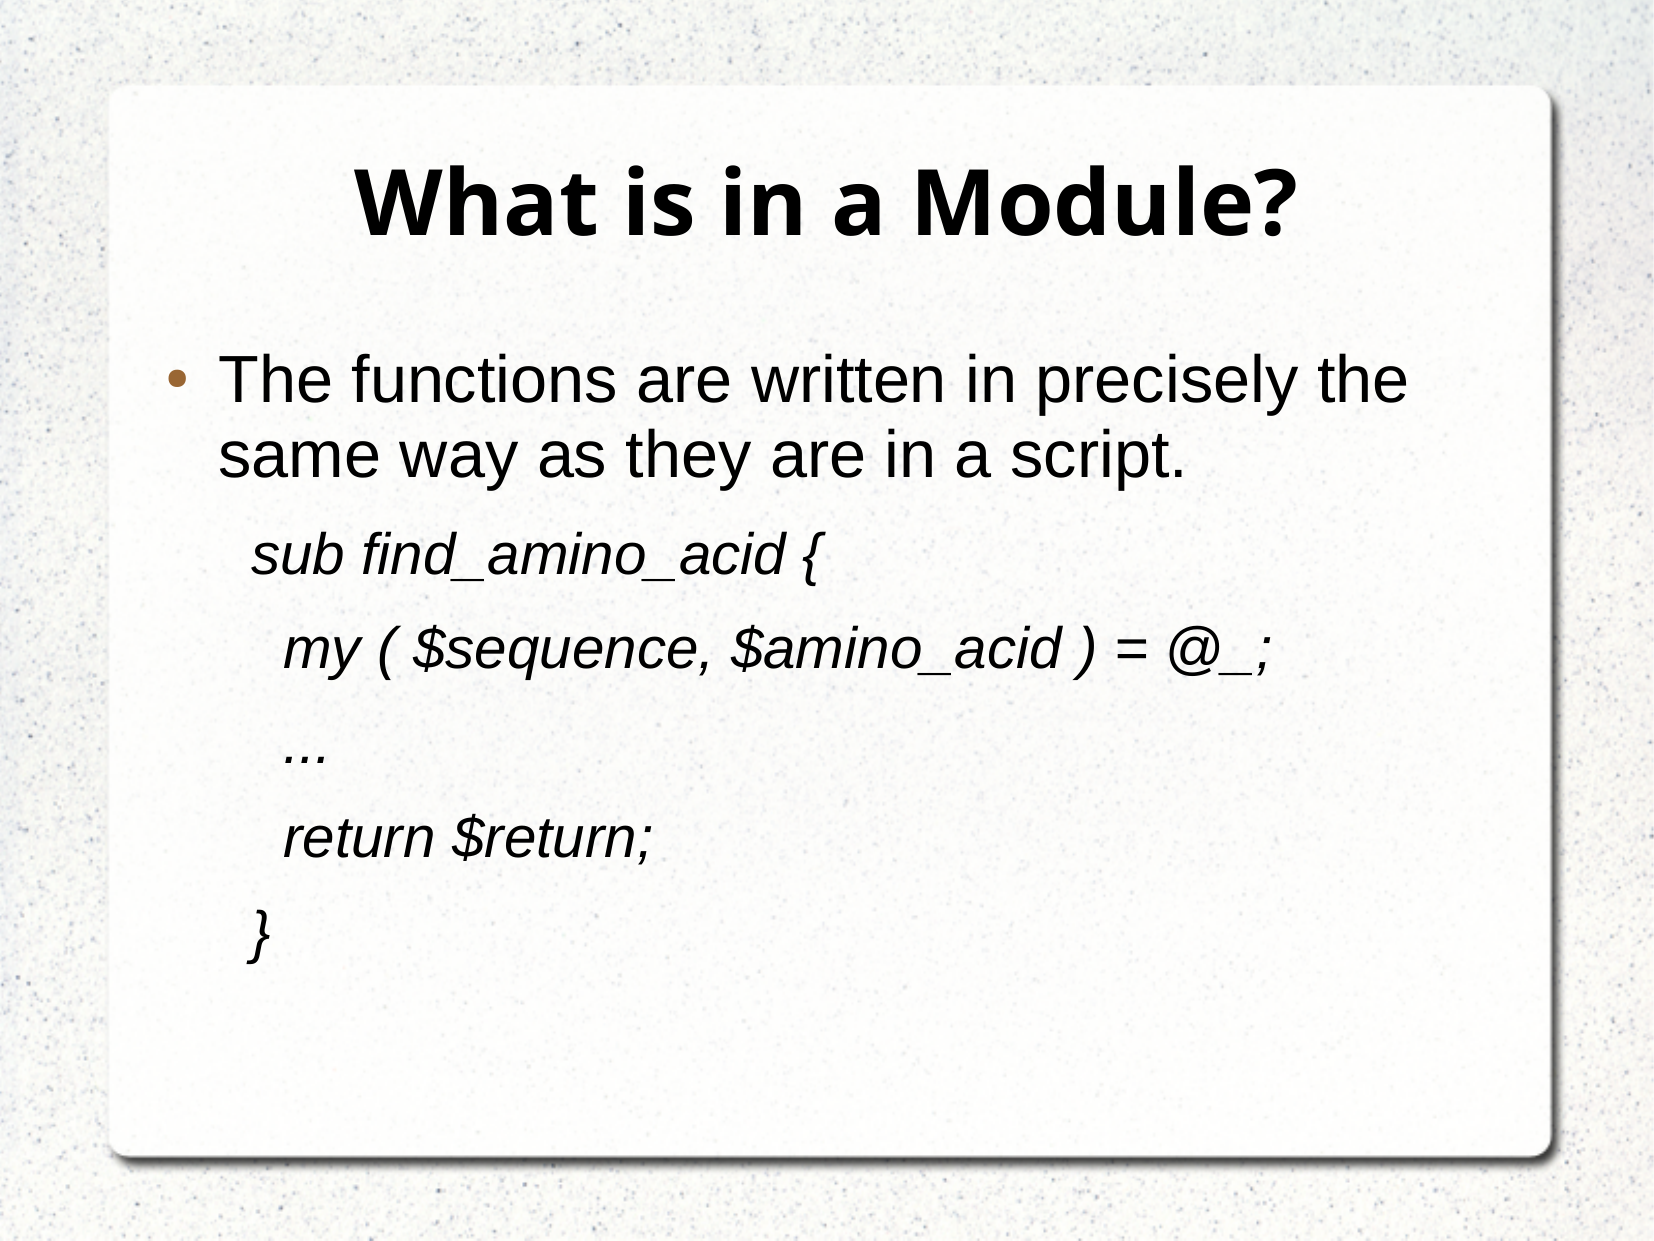

# What is in a Module?
The functions are written in precisely the same way as they are in a script.
 sub find_amino_acid {
 my ( $sequence, $amino_acid ) = @_;
 ...
 return $return;
 }